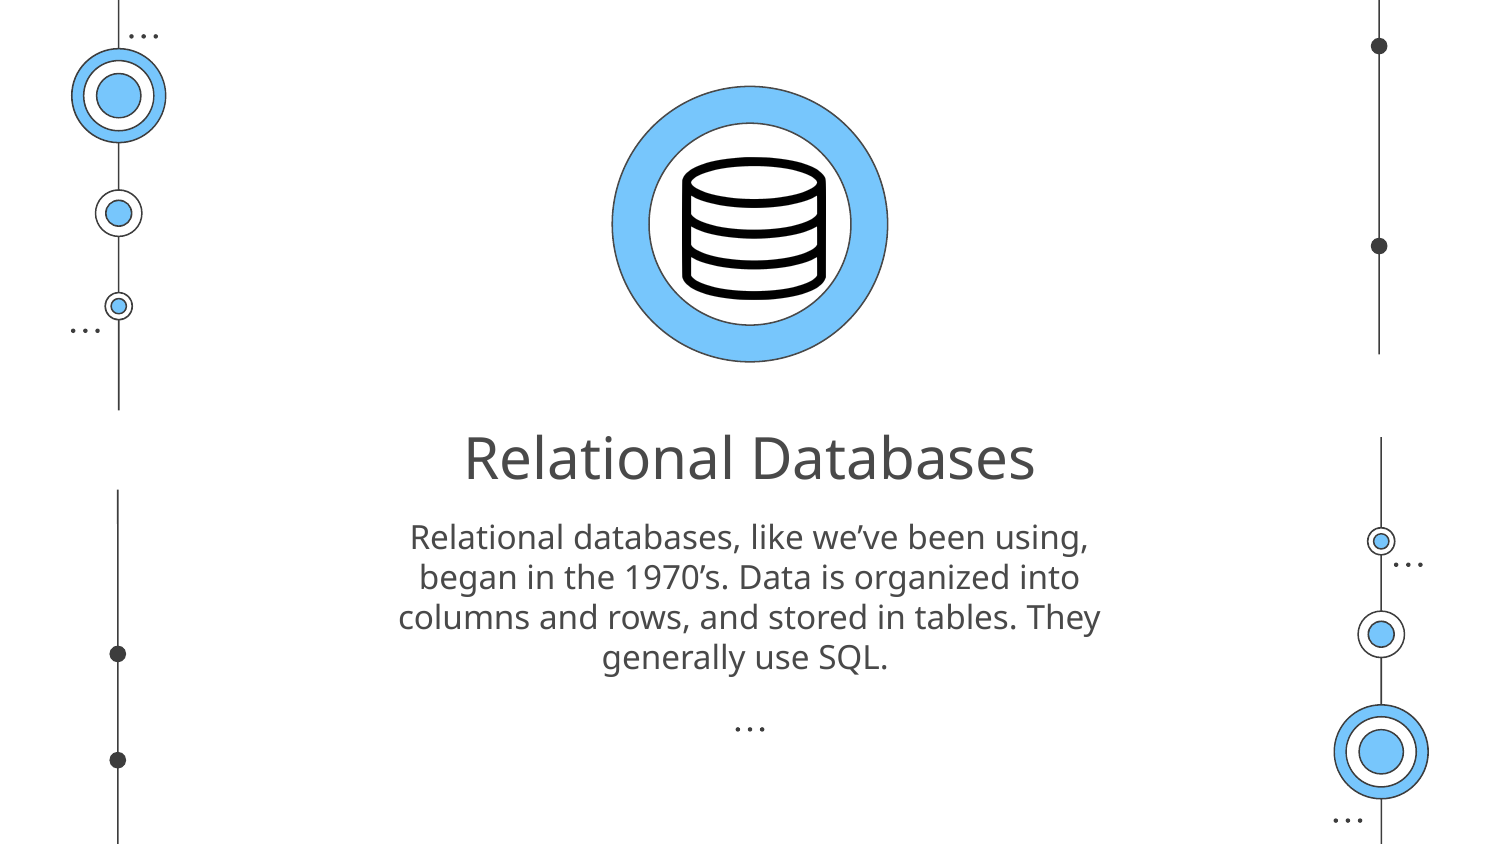

# Relational Databases
Relational databases, like we’ve been using, began in the 1970’s. Data is organized into columns and rows, and stored in tables. They generally use SQL.